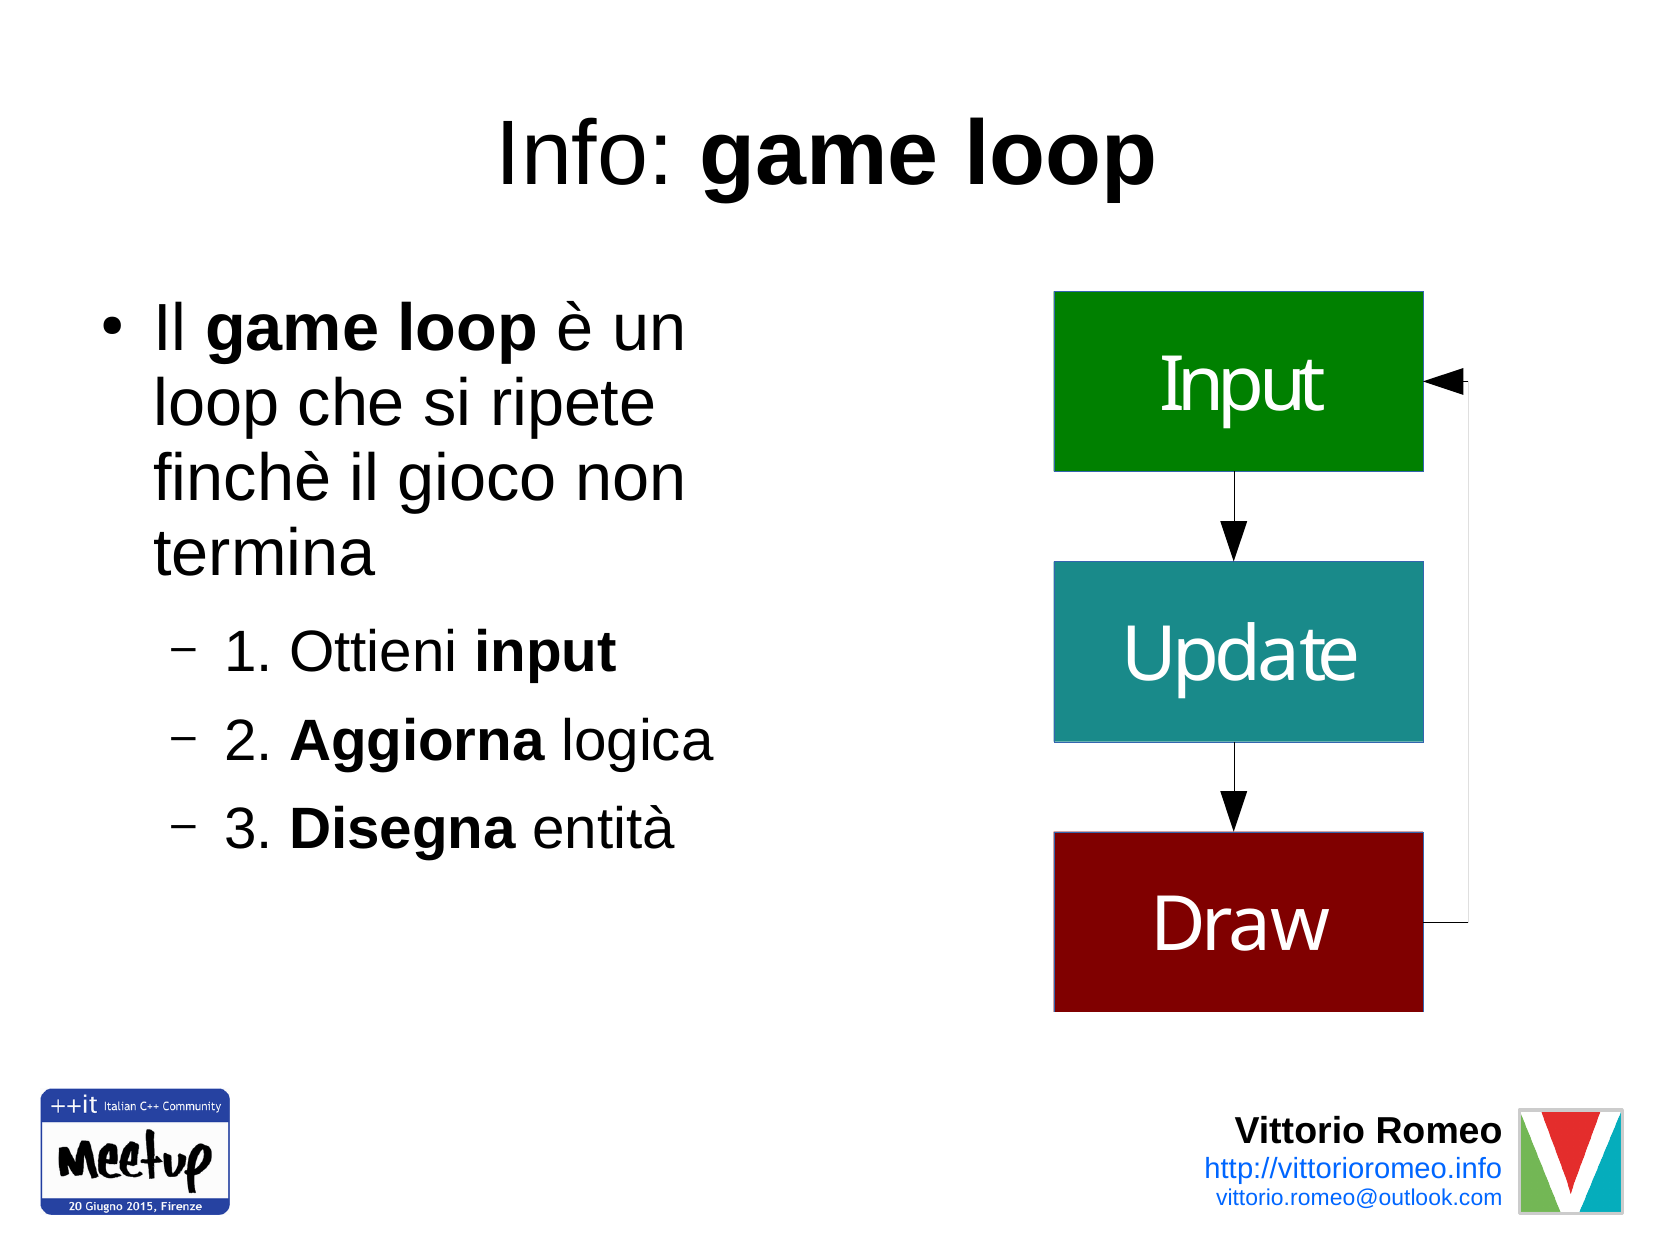

# Info: game loop
Il game loop è un loop che si ripete finchè il gioco non termina
1. Ottieni input
2. Aggiorna logica
3. Disegna entità